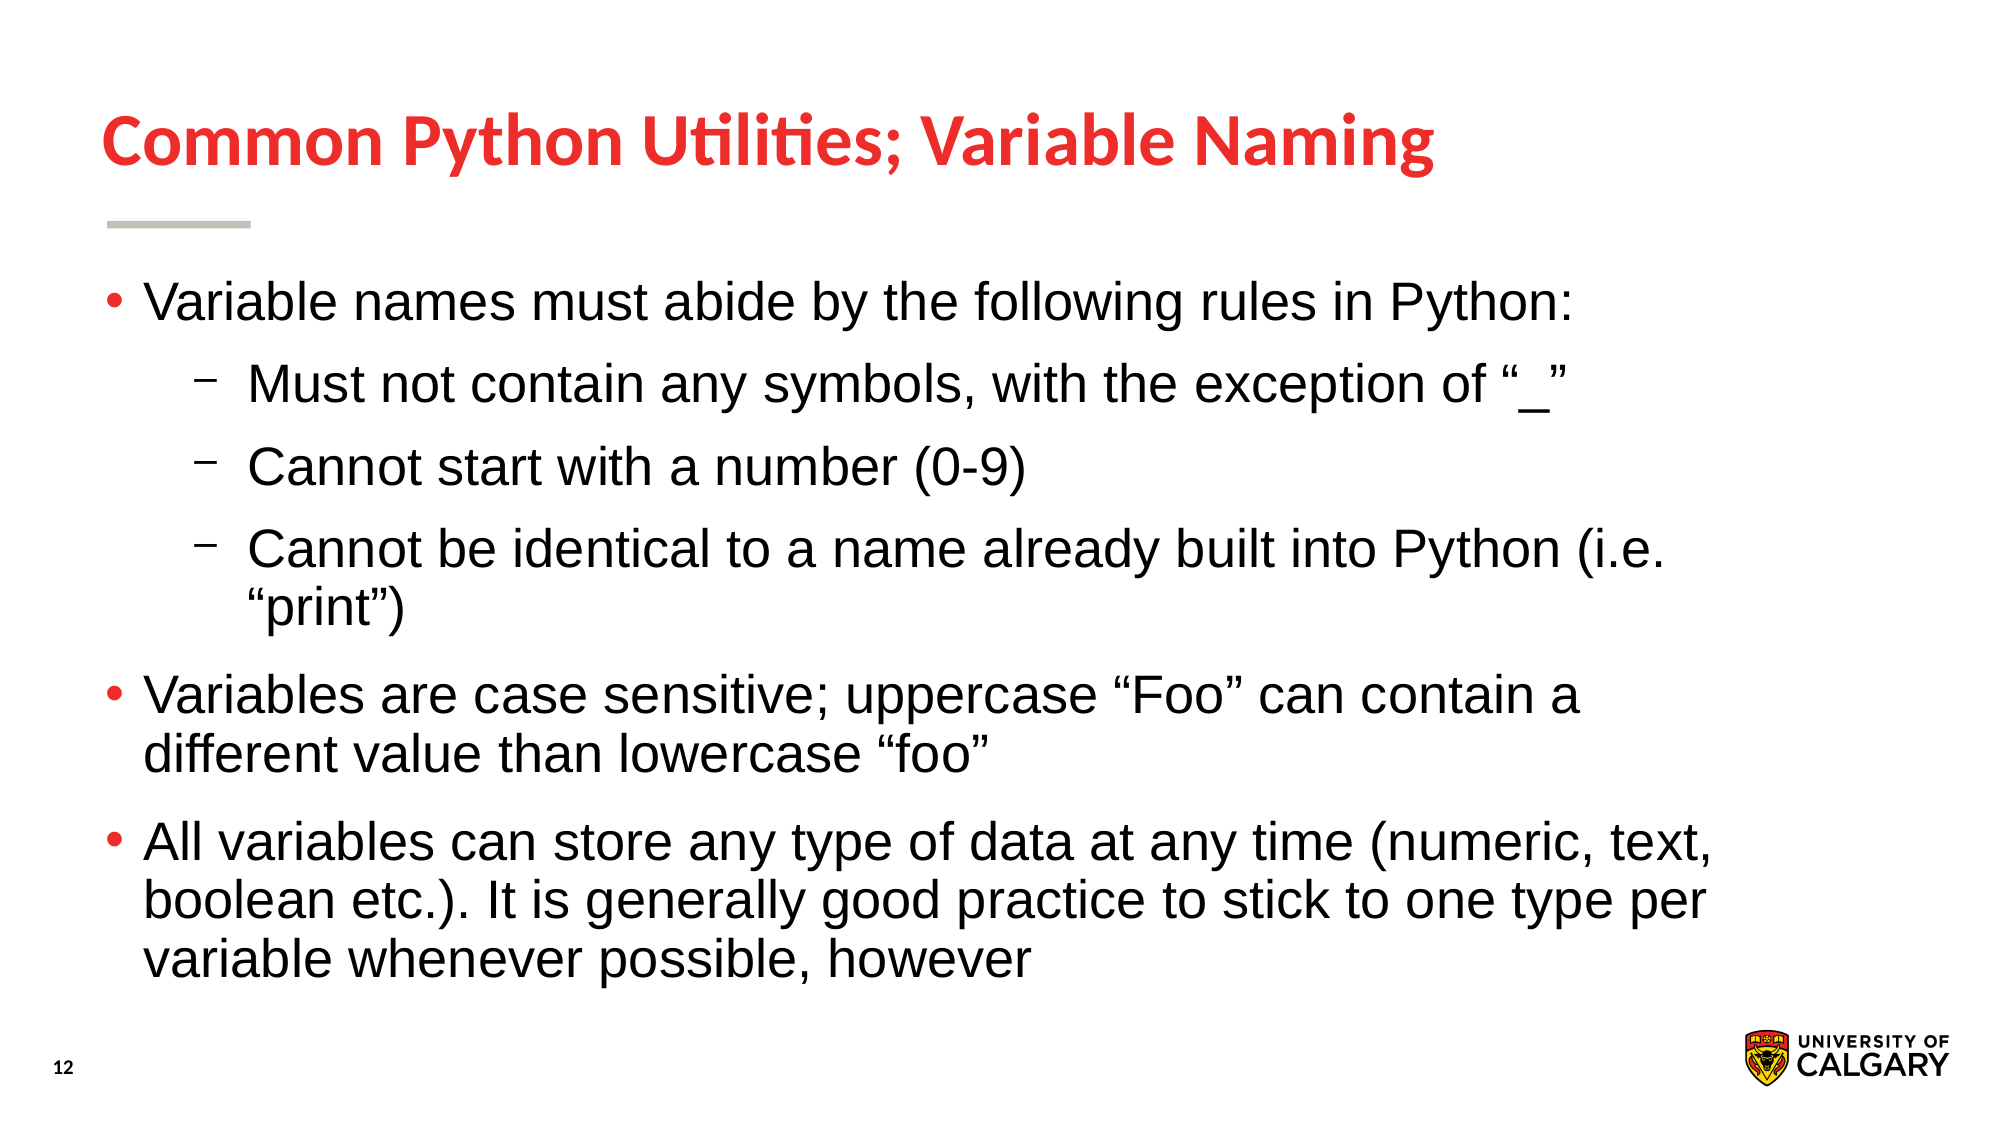

# Common Python Utilities; Variable Naming
Variable names must abide by the following rules in Python:
Must not contain any symbols, with the exception of “_”
Cannot start with a number (0-9)
Cannot be identical to a name already built into Python (i.e. “print”)
Variables are case sensitive; uppercase “Foo” can contain a different value than lowercase “foo”
All variables can store any type of data at any time (numeric, text, boolean etc.). It is generally good practice to stick to one type per variable whenever possible, however